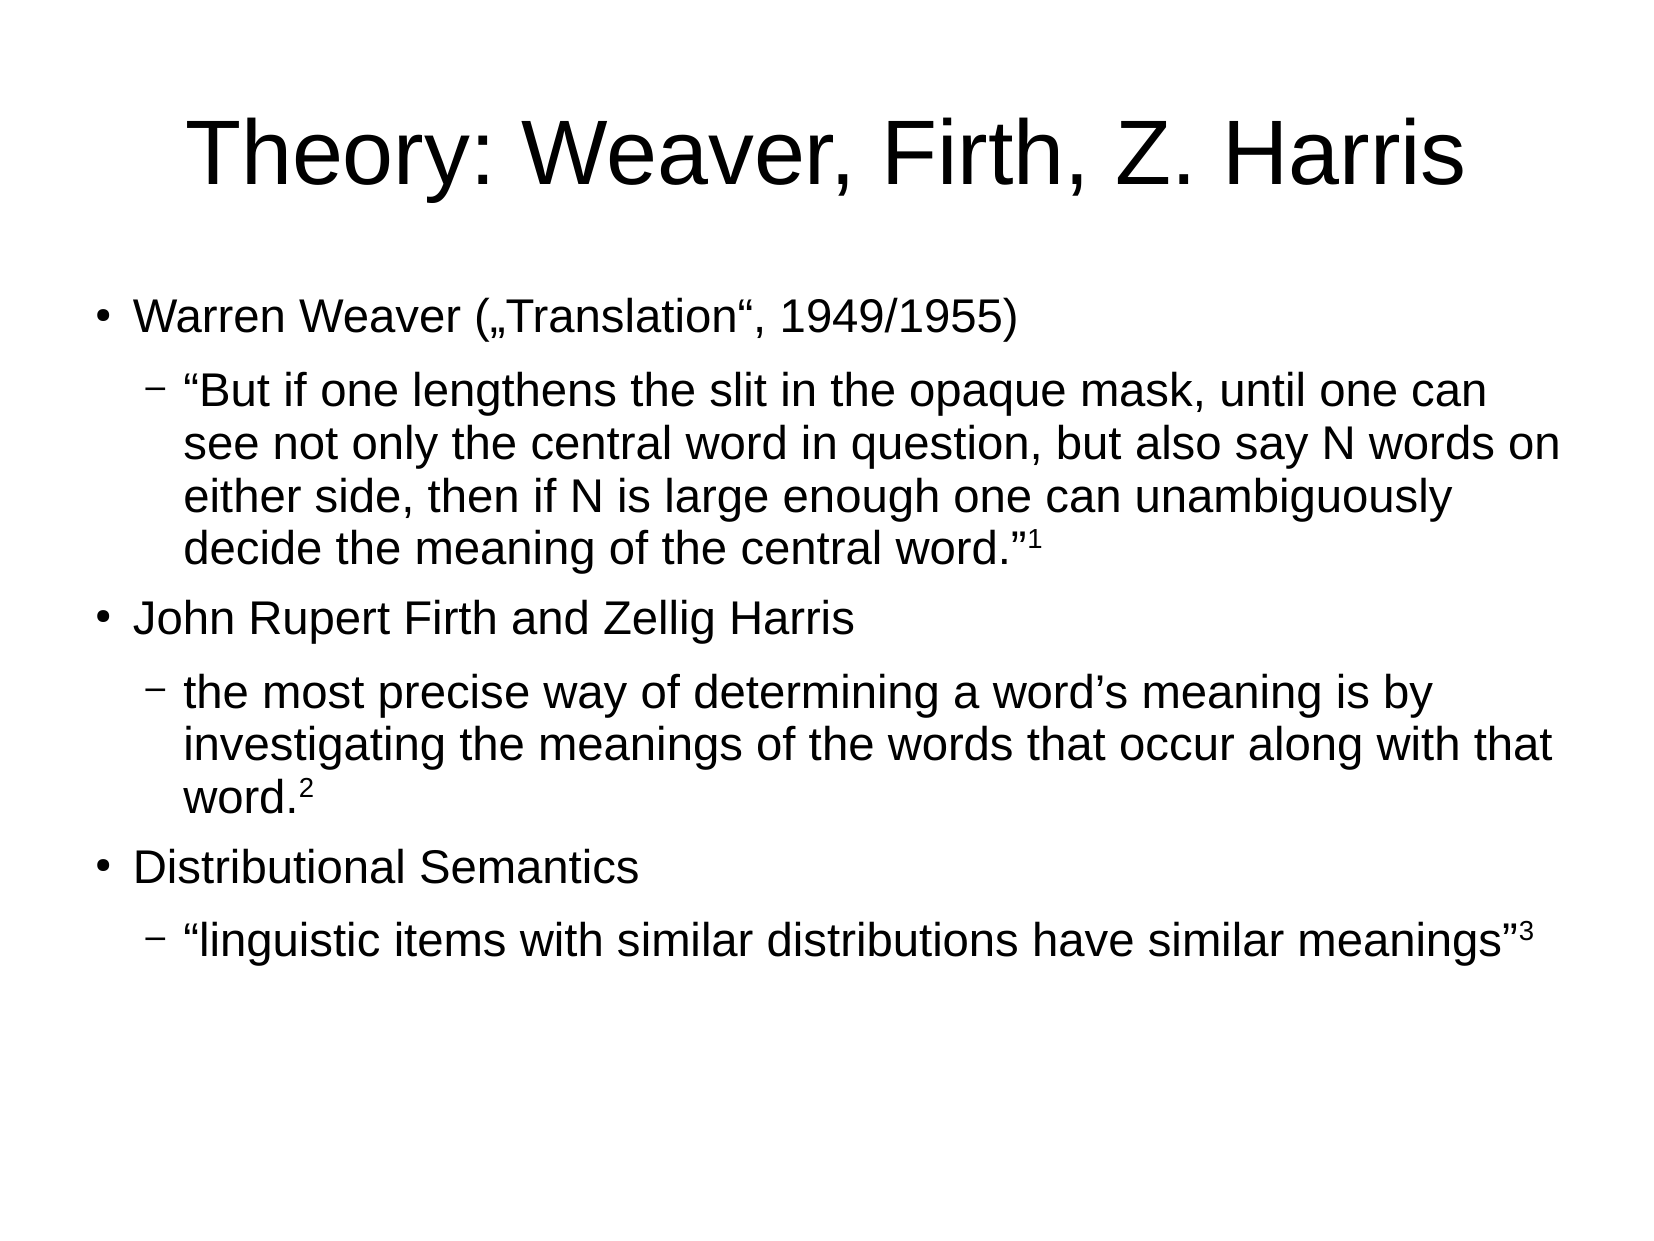

# Theory: Weaver, Firth, Z. Harris
Warren Weaver („Translation“, 1949/1955)
“But if one lengthens the slit in the opaque mask, until one can see not only the central word in question, but also say N words on either side, then if N is large enough one can unambiguously decide the meaning of the central word.”1
John Rupert Firth and Zellig Harris
the most precise way of determining a word’s meaning is by investigating the meanings of the words that occur along with that word.2
Distributional Semantics
“linguistic items with similar distributions have similar meanings”3